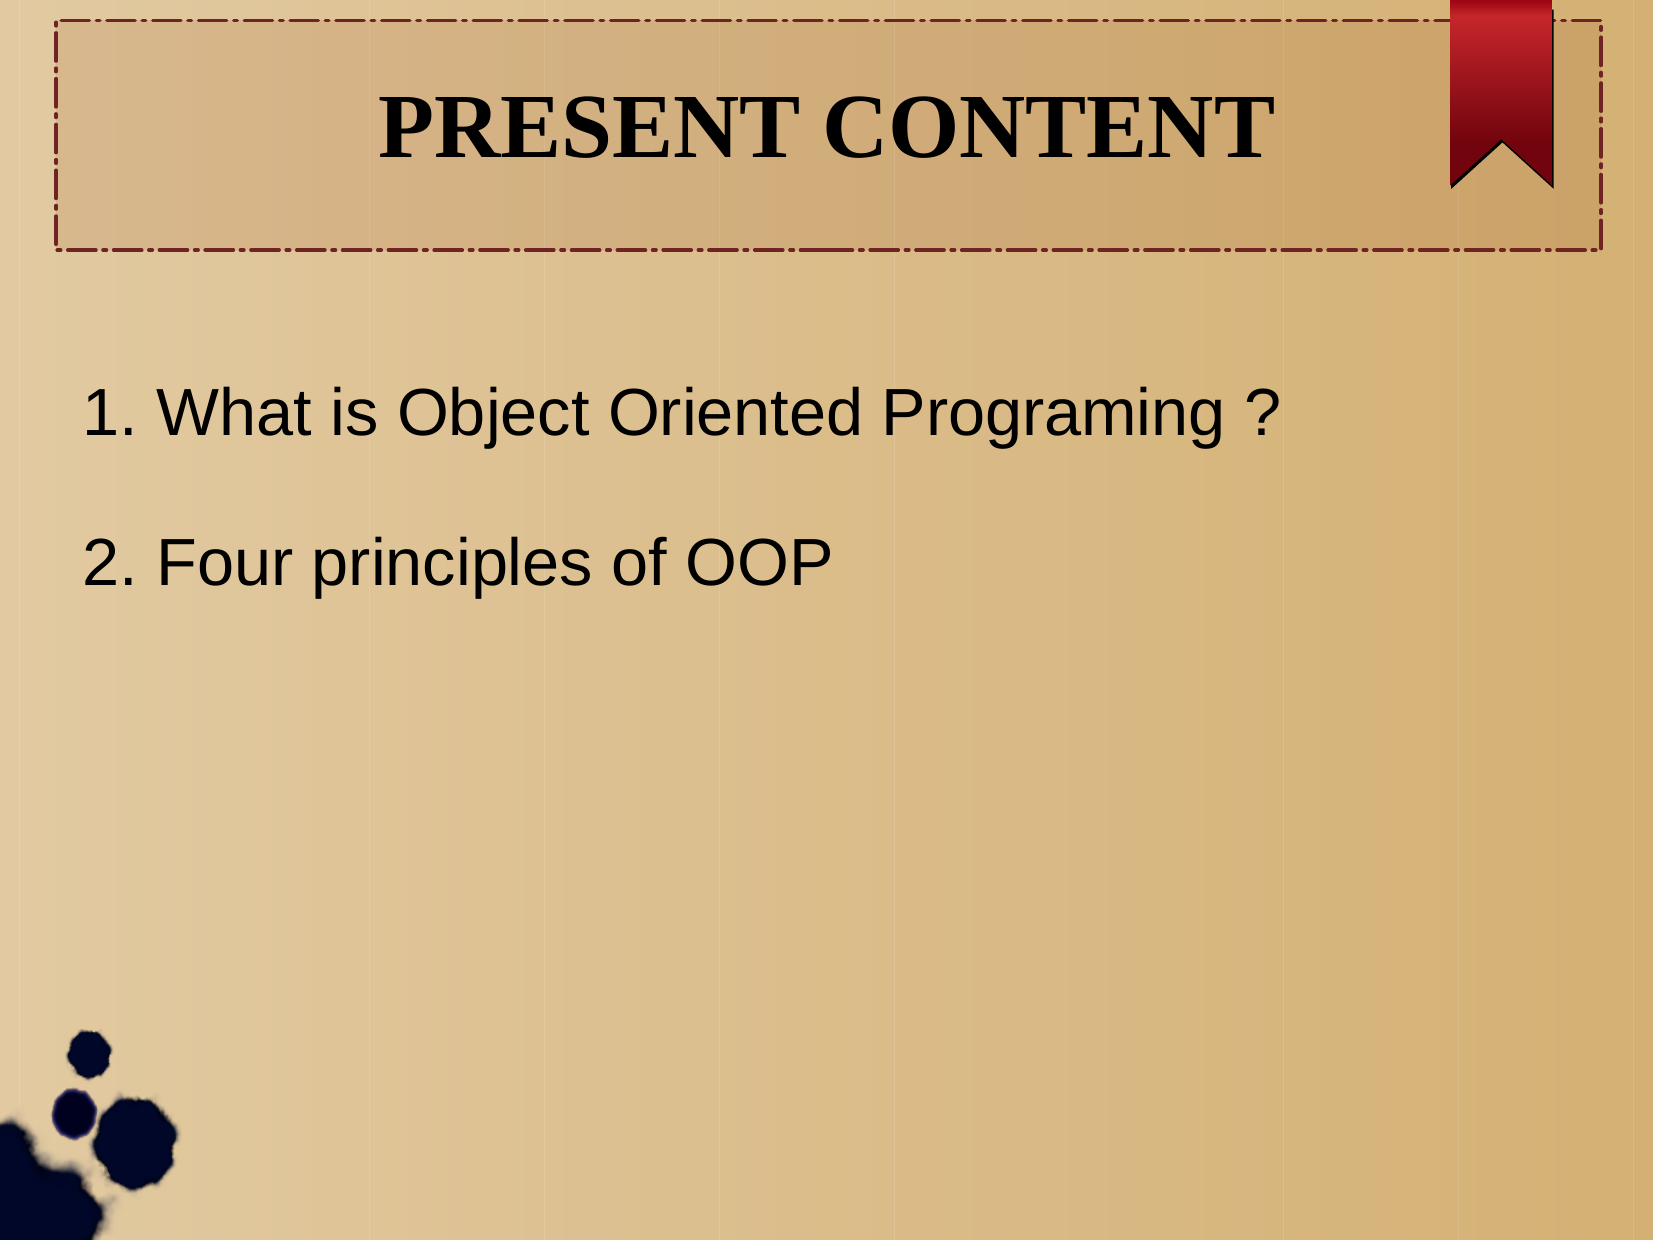

# PRESENT CONTENT
1. What is Object Oriented Programing ?
2. Four principles of OOP